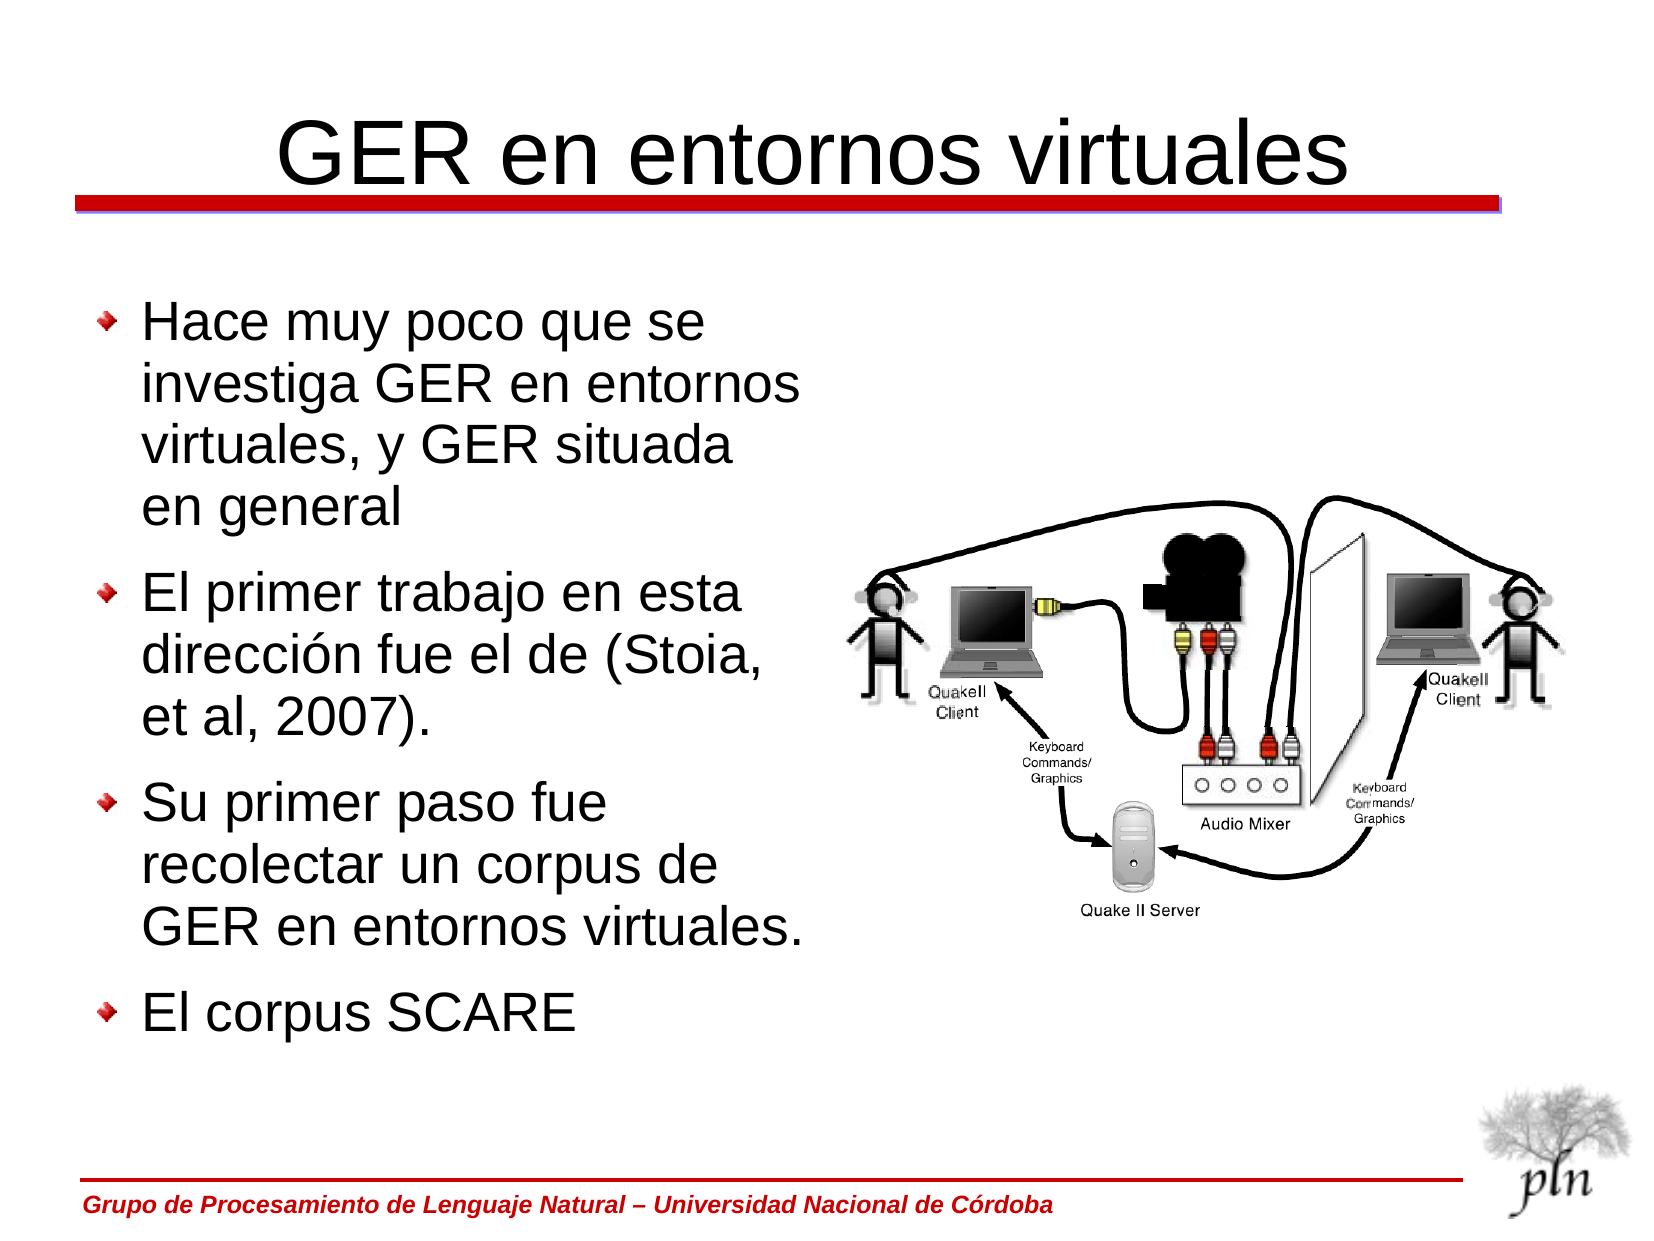

# GER en entornos virtuales
Hace muy poco que se investiga GER en entornos virtuales, y GER situada en general
El primer trabajo en esta dirección fue el de (Stoia, et al, 2007).
Su primer paso fue recolectar un corpus de GER en entornos virtuales.
El corpus SCARE